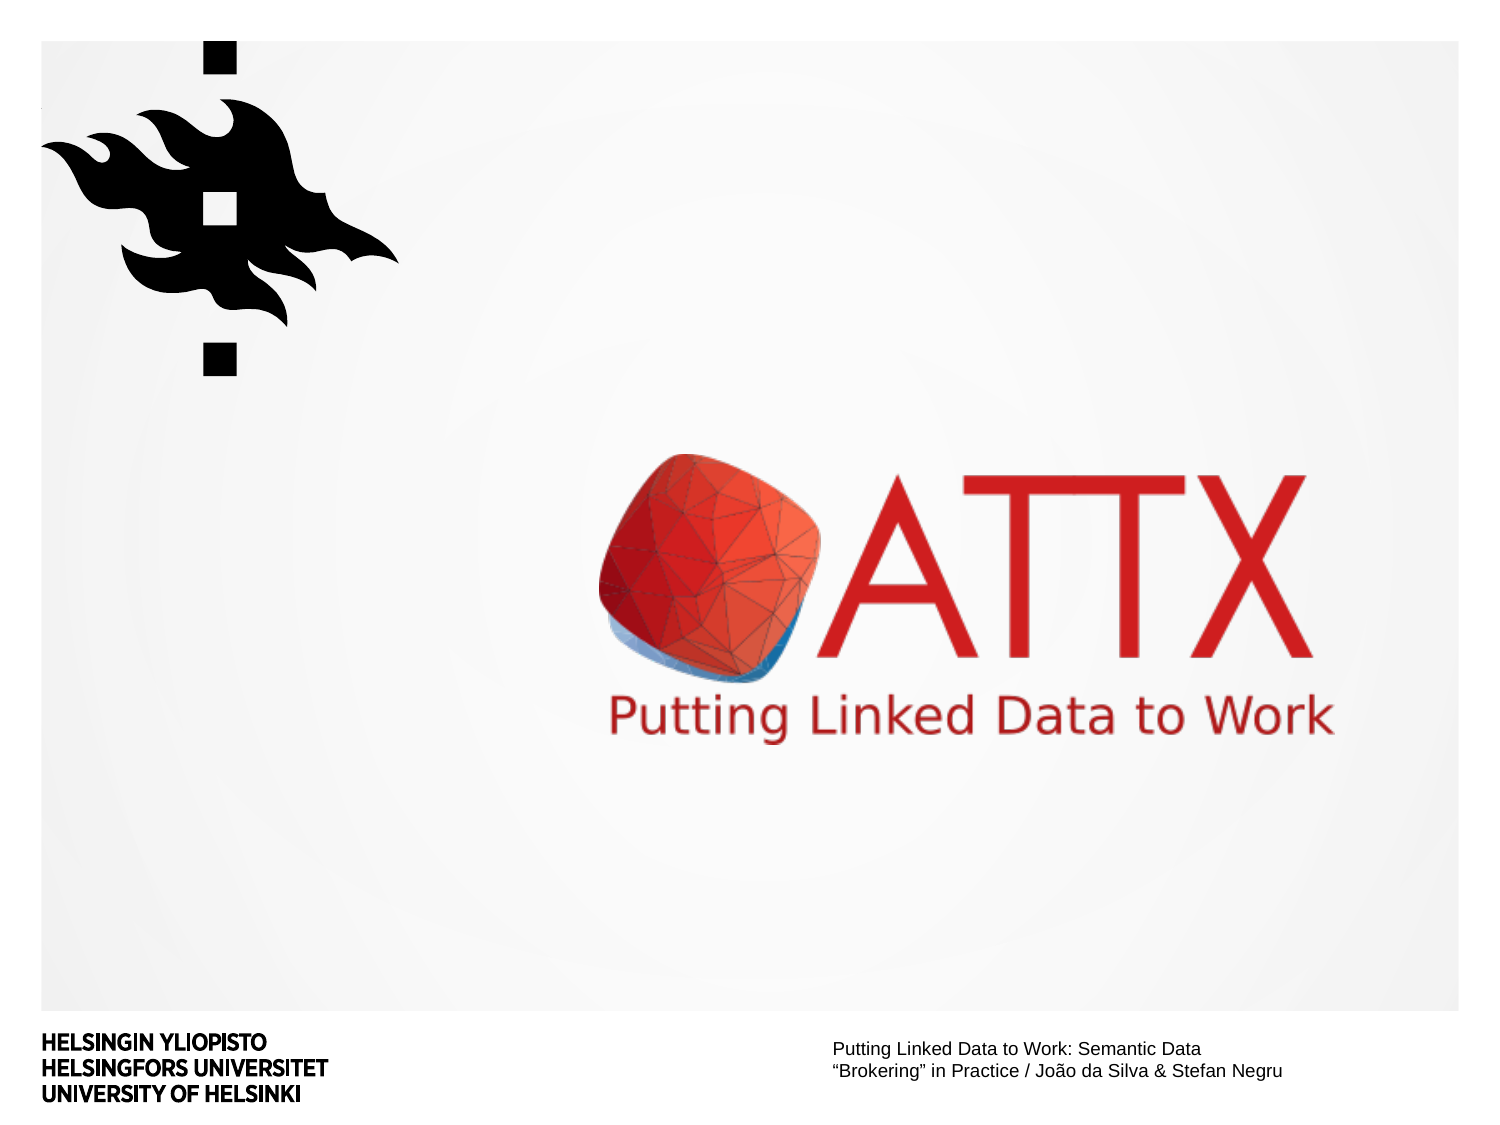

Putting Linked Data to Work: Semantic Data “Brokering” in Practice / João da Silva & Stefan Negru